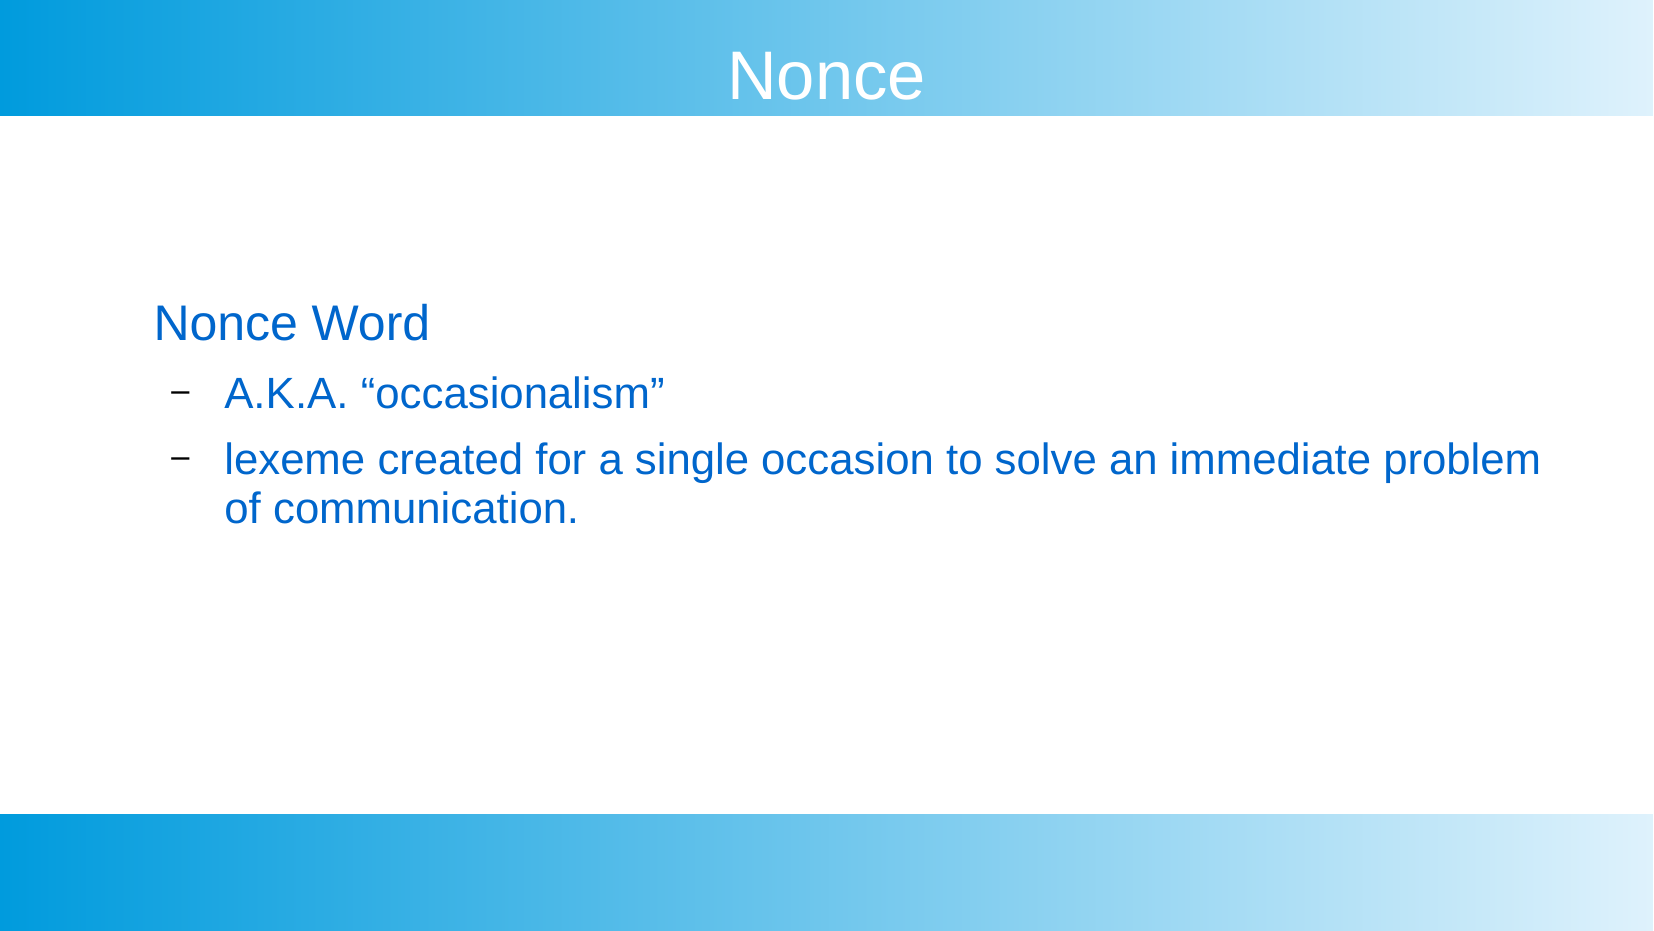

# Nonce
Nonce Word
A.K.A. “occasionalism”
lexeme created for a single occasion to solve an immediate problem of communication.